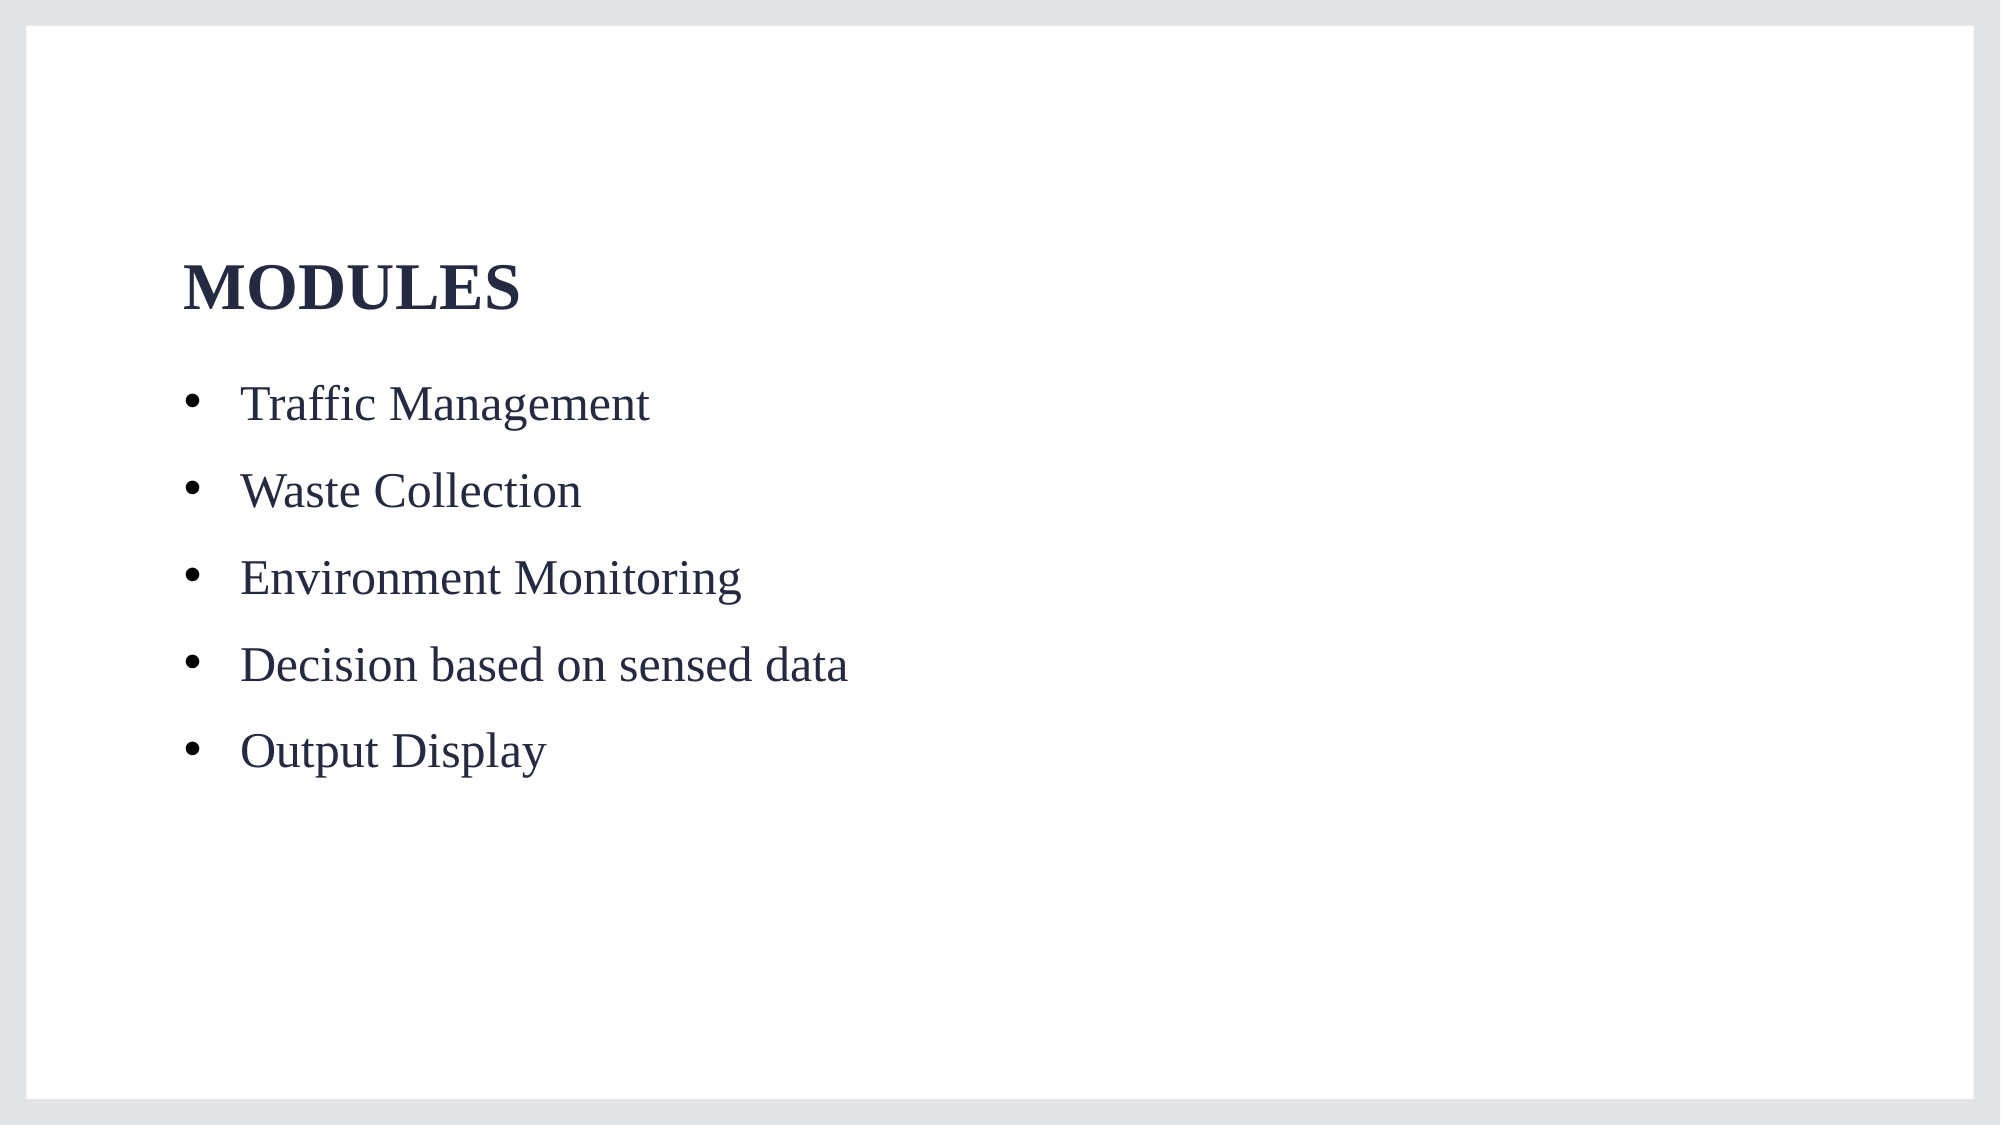

# MODULES
Traffic Management
Waste Collection
Environment Monitoring
Decision based on sensed data
Output Display